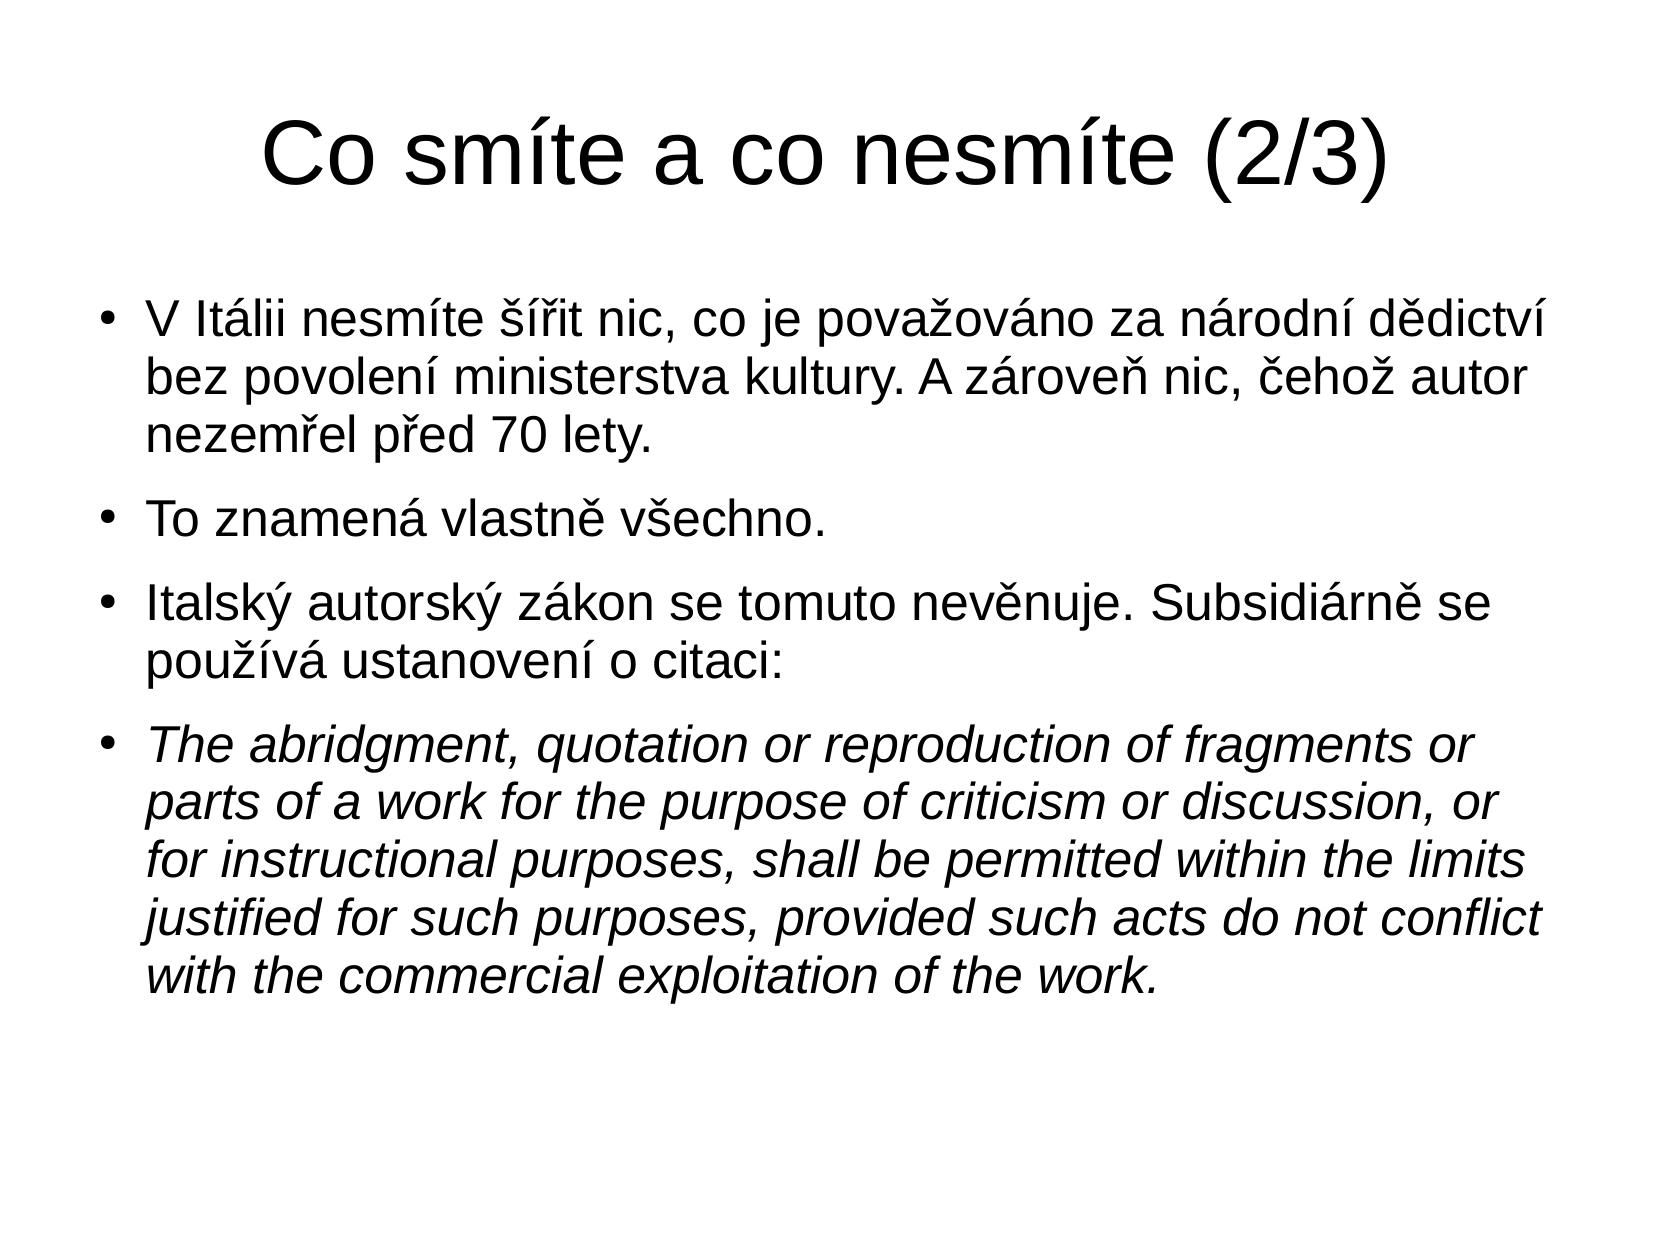

# Co smíte a co nesmíte (2/3)
V Itálii nesmíte šířit nic, co je považováno za národní dědictví bez povolení ministerstva kultury. A zároveň nic, čehož autor nezemřel před 70 lety.
To znamená vlastně všechno.
Italský autorský zákon se tomuto nevěnuje. Subsidiárně se používá ustanovení o citaci:
The abridgment, quotation or reproduction of fragments or parts of a work for the purpose of criticism or discussion, or for instructional purposes, shall be permitted within the limits justified for such purposes, provided such acts do not conflict with the commercial exploitation of the work.